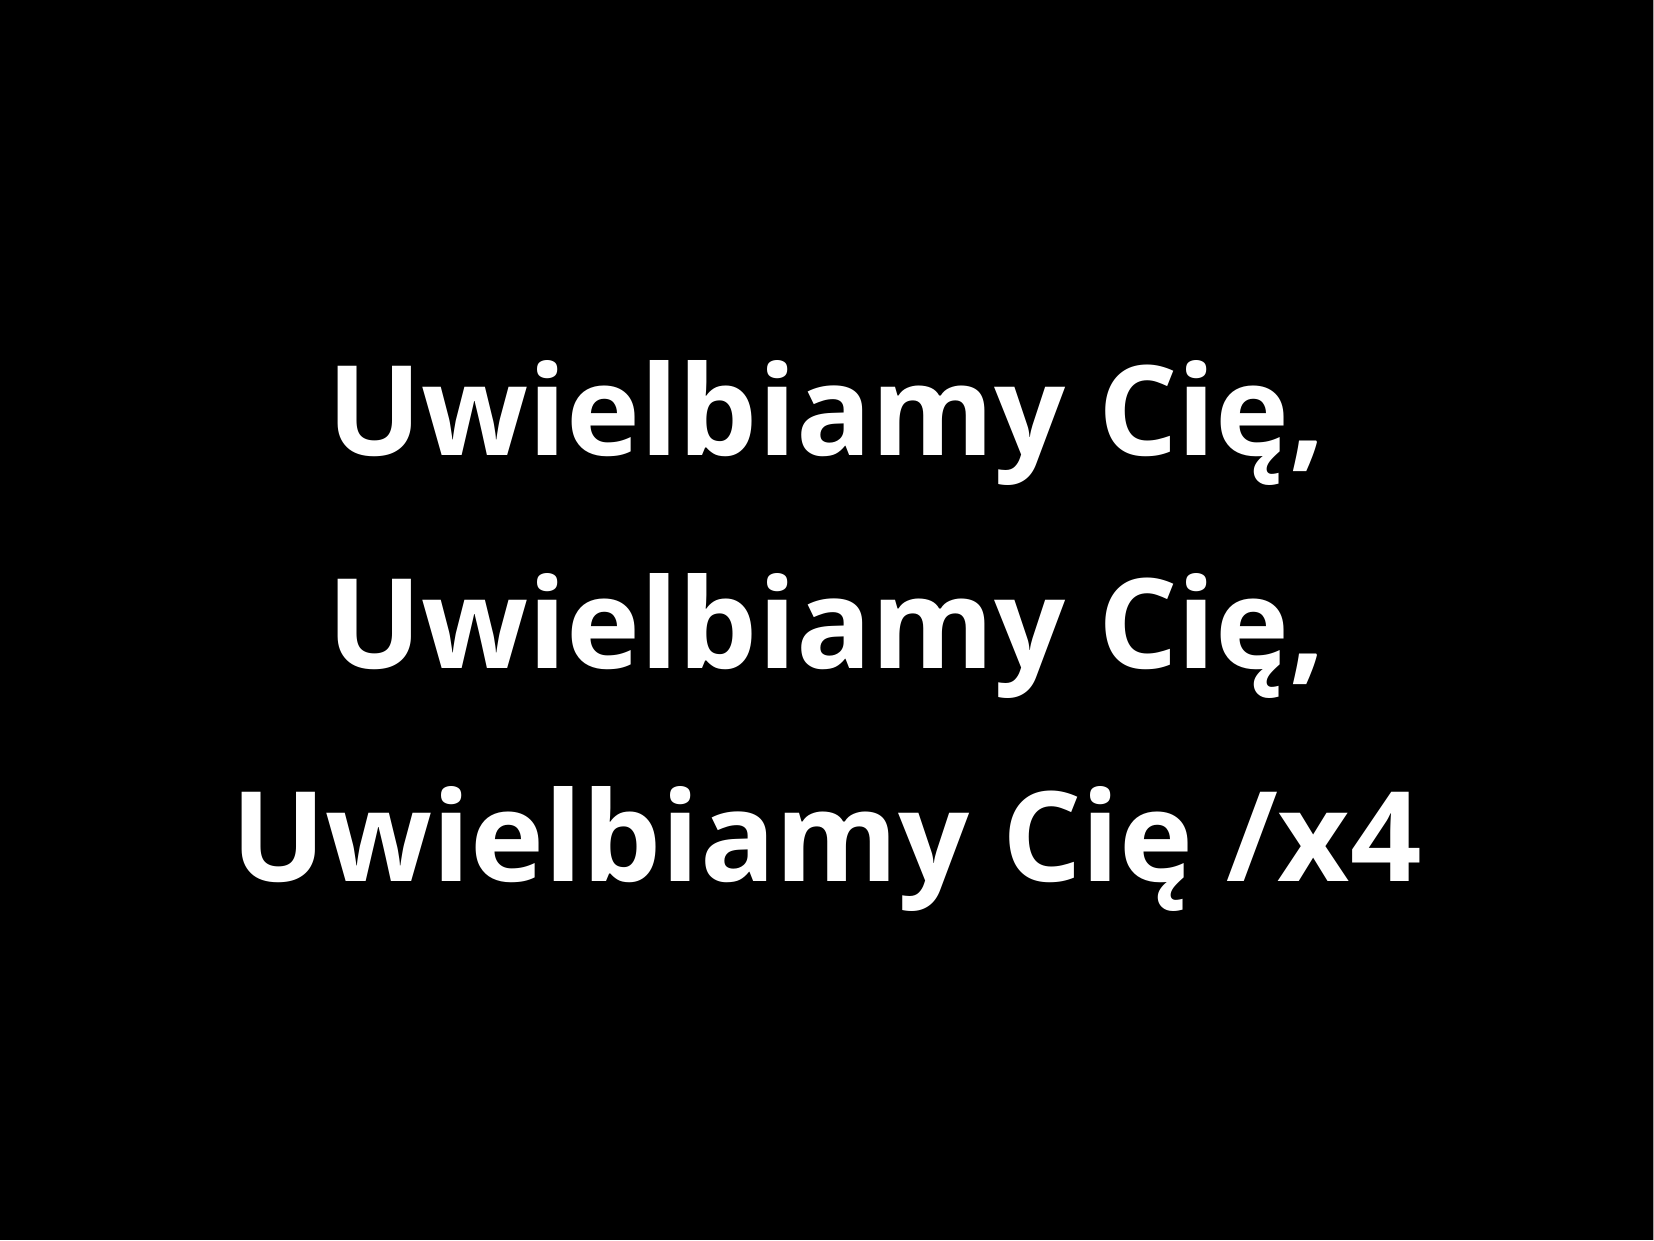

# Uwielbiamy Cię, ppp Uwielbiamy Cię, ppp Uwielbiamy Cię /x4